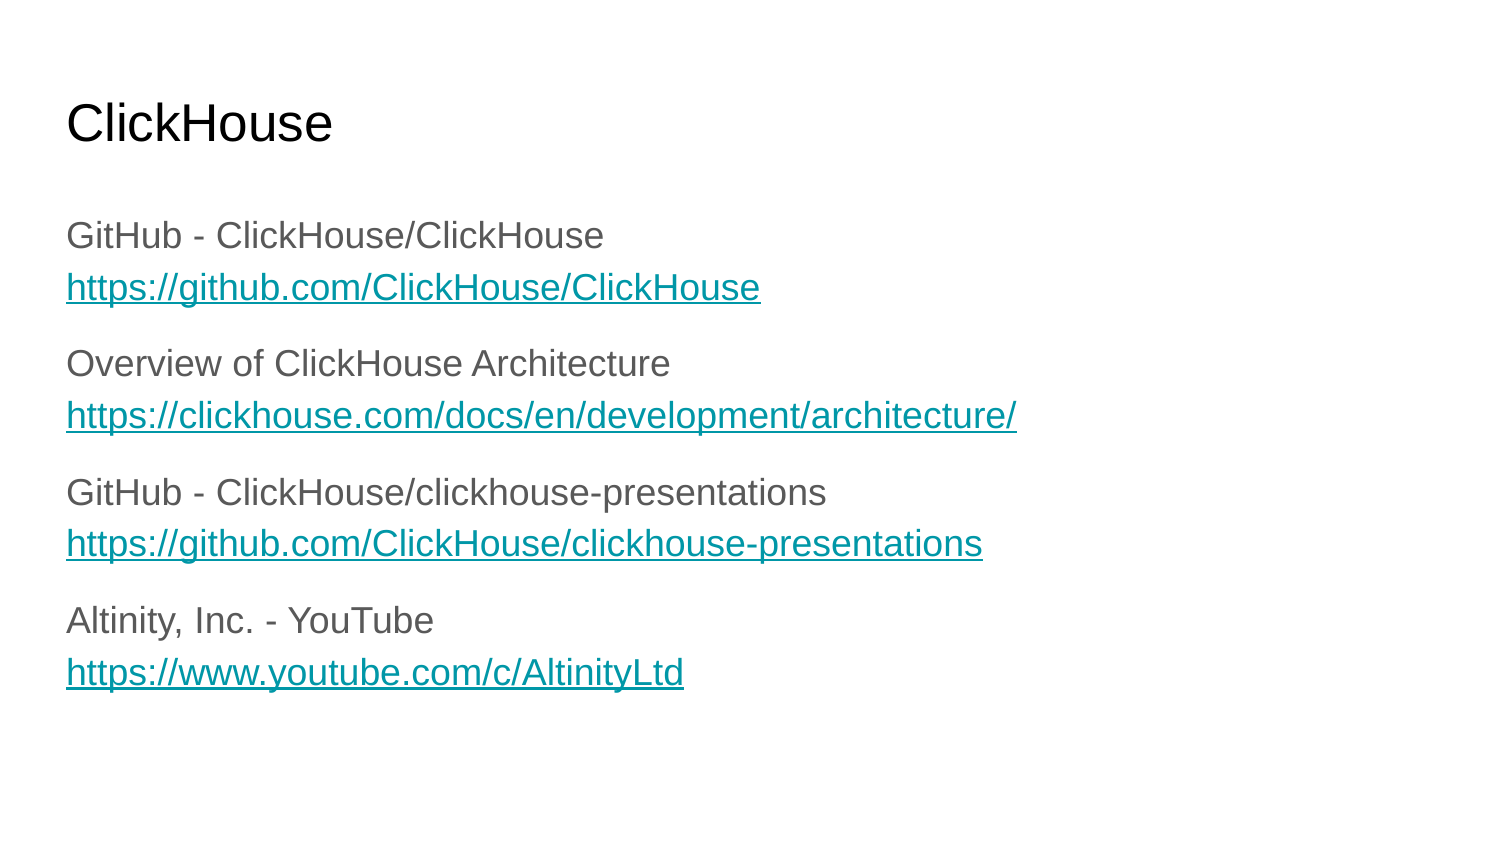

# ClickHouse
GitHub - ClickHouse/ClickHouse
https://github.com/ClickHouse/ClickHouse
Overview of ClickHouse Architecture
https://clickhouse.com/docs/en/development/architecture/
GitHub - ClickHouse/clickhouse-presentations
https://github.com/ClickHouse/clickhouse-presentations
Altinity, Inc. - YouTube
https://www.youtube.com/c/AltinityLtd